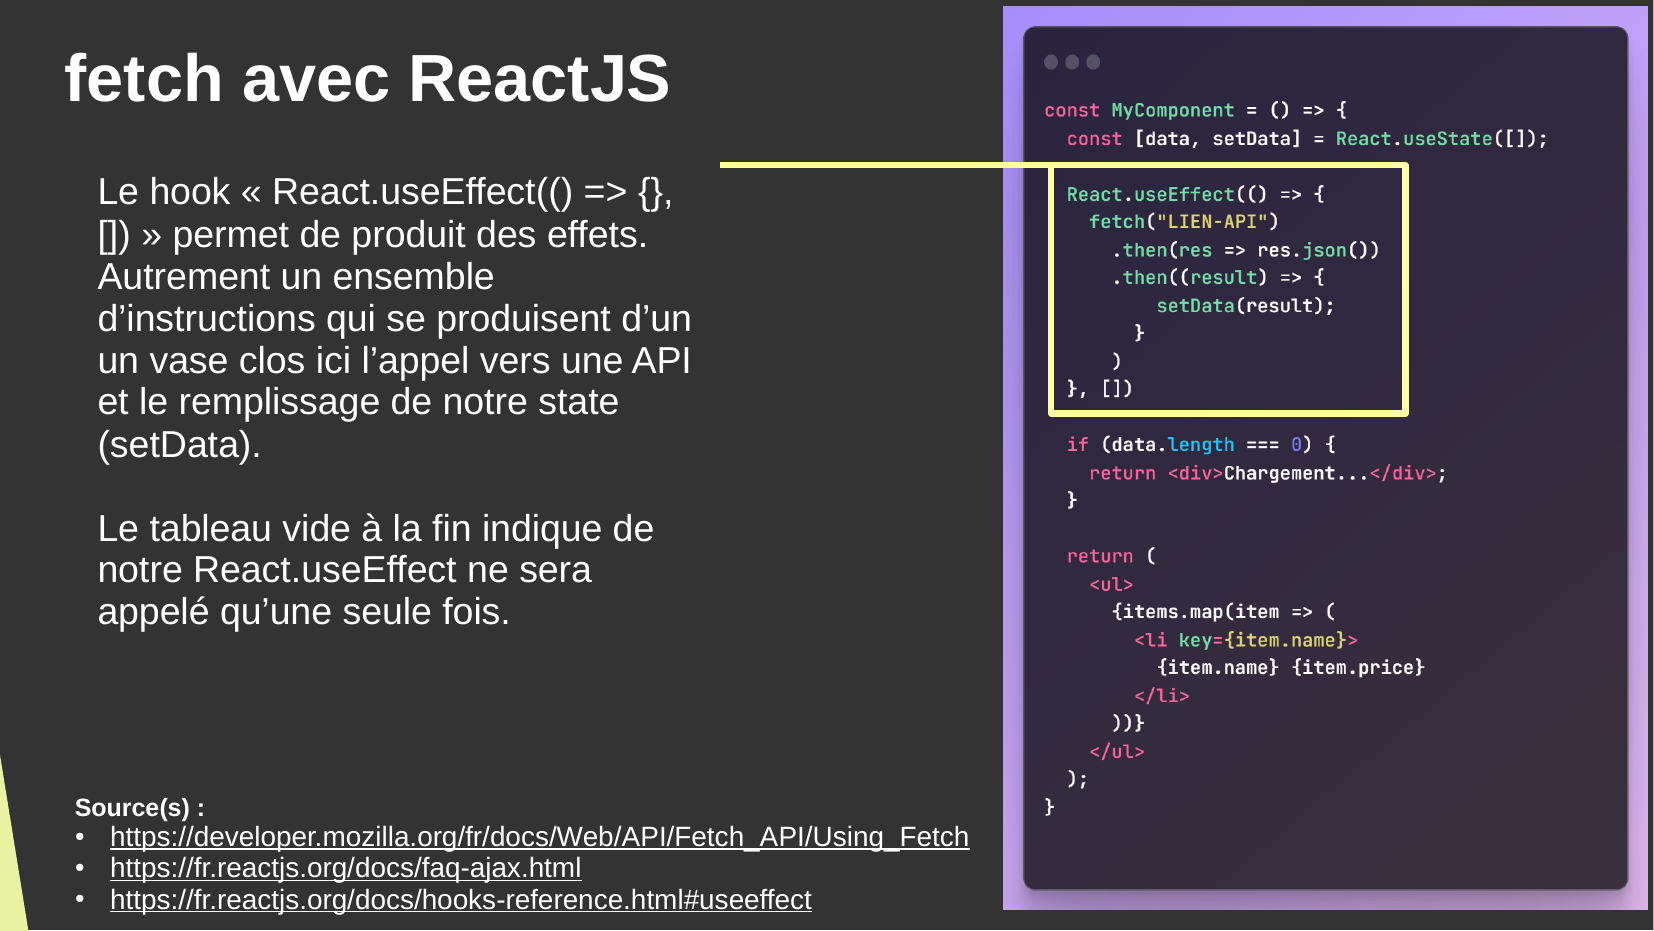

# fetch avec ReactJS
Le hook « React.useEffect(() => {}, []) » permet de produit des effets. Autrement un ensemble d’instructions qui se produisent d’un un vase clos ici l’appel vers une API et le remplissage de notre state (setData).
Le tableau vide à la fin indique de notre React.useEffect ne sera appelé qu’une seule fois.
Source(s) :
https://developer.mozilla.org/fr/docs/Web/API/Fetch_API/Using_Fetch
https://fr.reactjs.org/docs/faq-ajax.html
https://fr.reactjs.org/docs/hooks-reference.html#useeffect